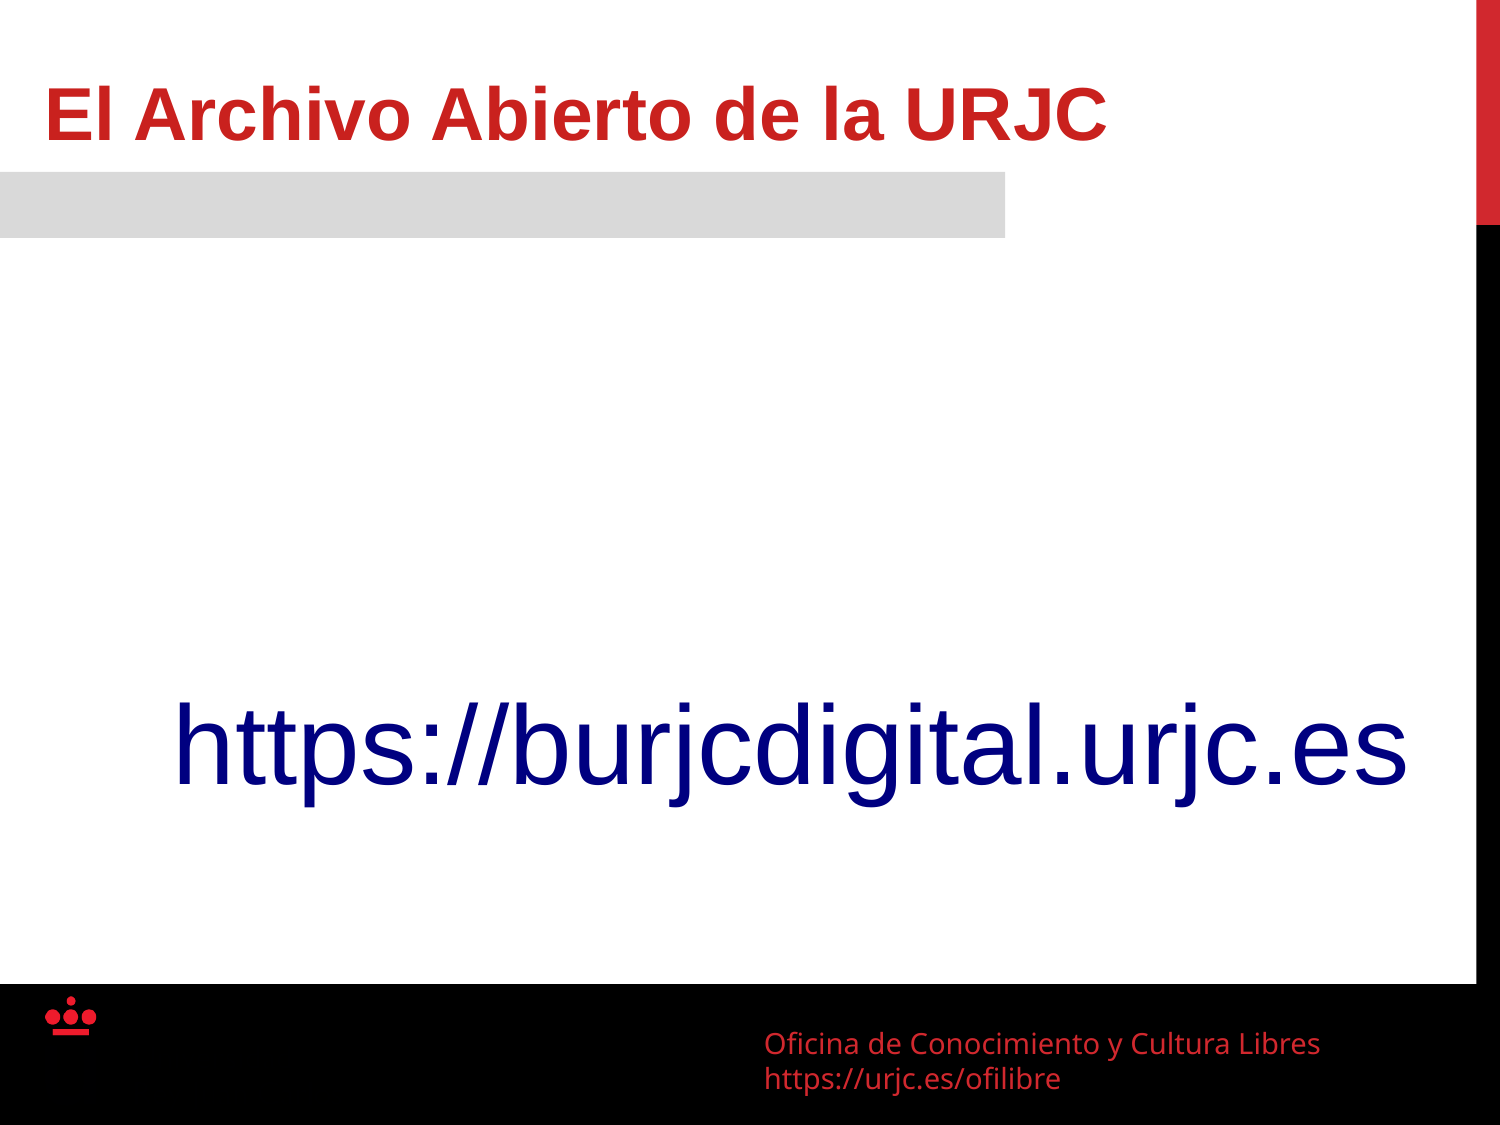

#
El Archivo Abierto de la URJC
https://burjcdigital.urjc.es
Oficina de Conocimiento y Cultura Libres
https://urjc.es/ofilibre